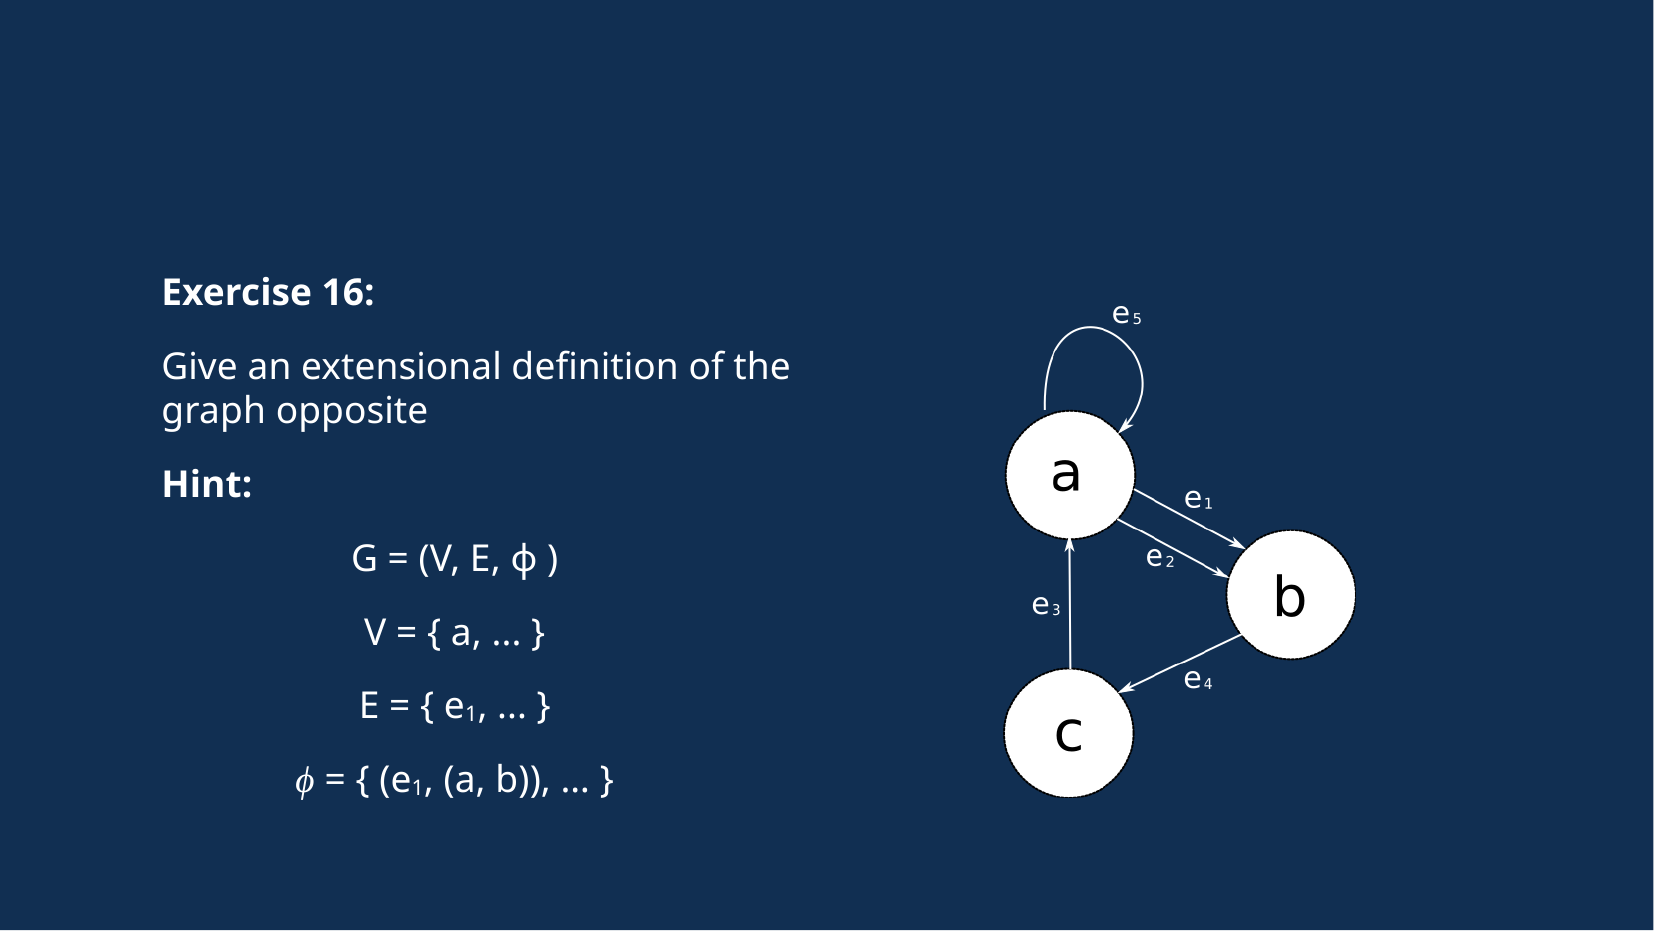

#
Exercise 16:
Give an extensional definition of the graph opposite
Hint:
G = (V, E, ϕ )
V = { a, ... }
E = { e1, ... }
ϕ = { (e1, (a, b)), … }